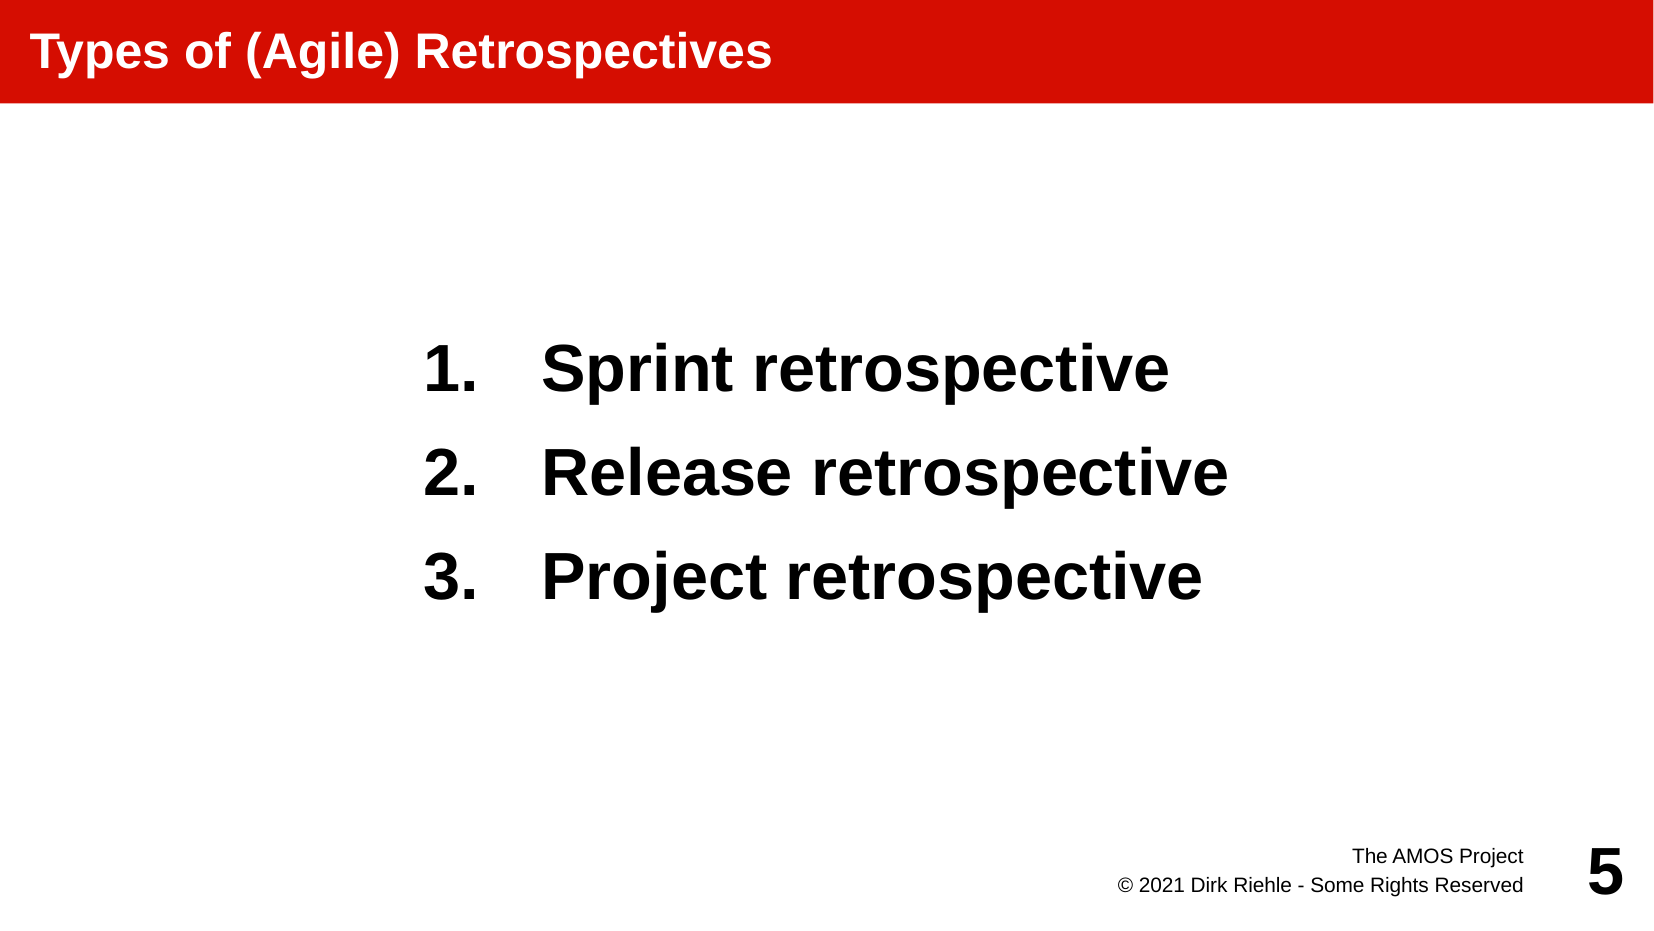

# Types of (Agile) Retrospectives
Sprint retrospective
Release retrospective
Project retrospective
The AMOS Project
5
© 2021 Dirk Riehle - Some Rights Reserved